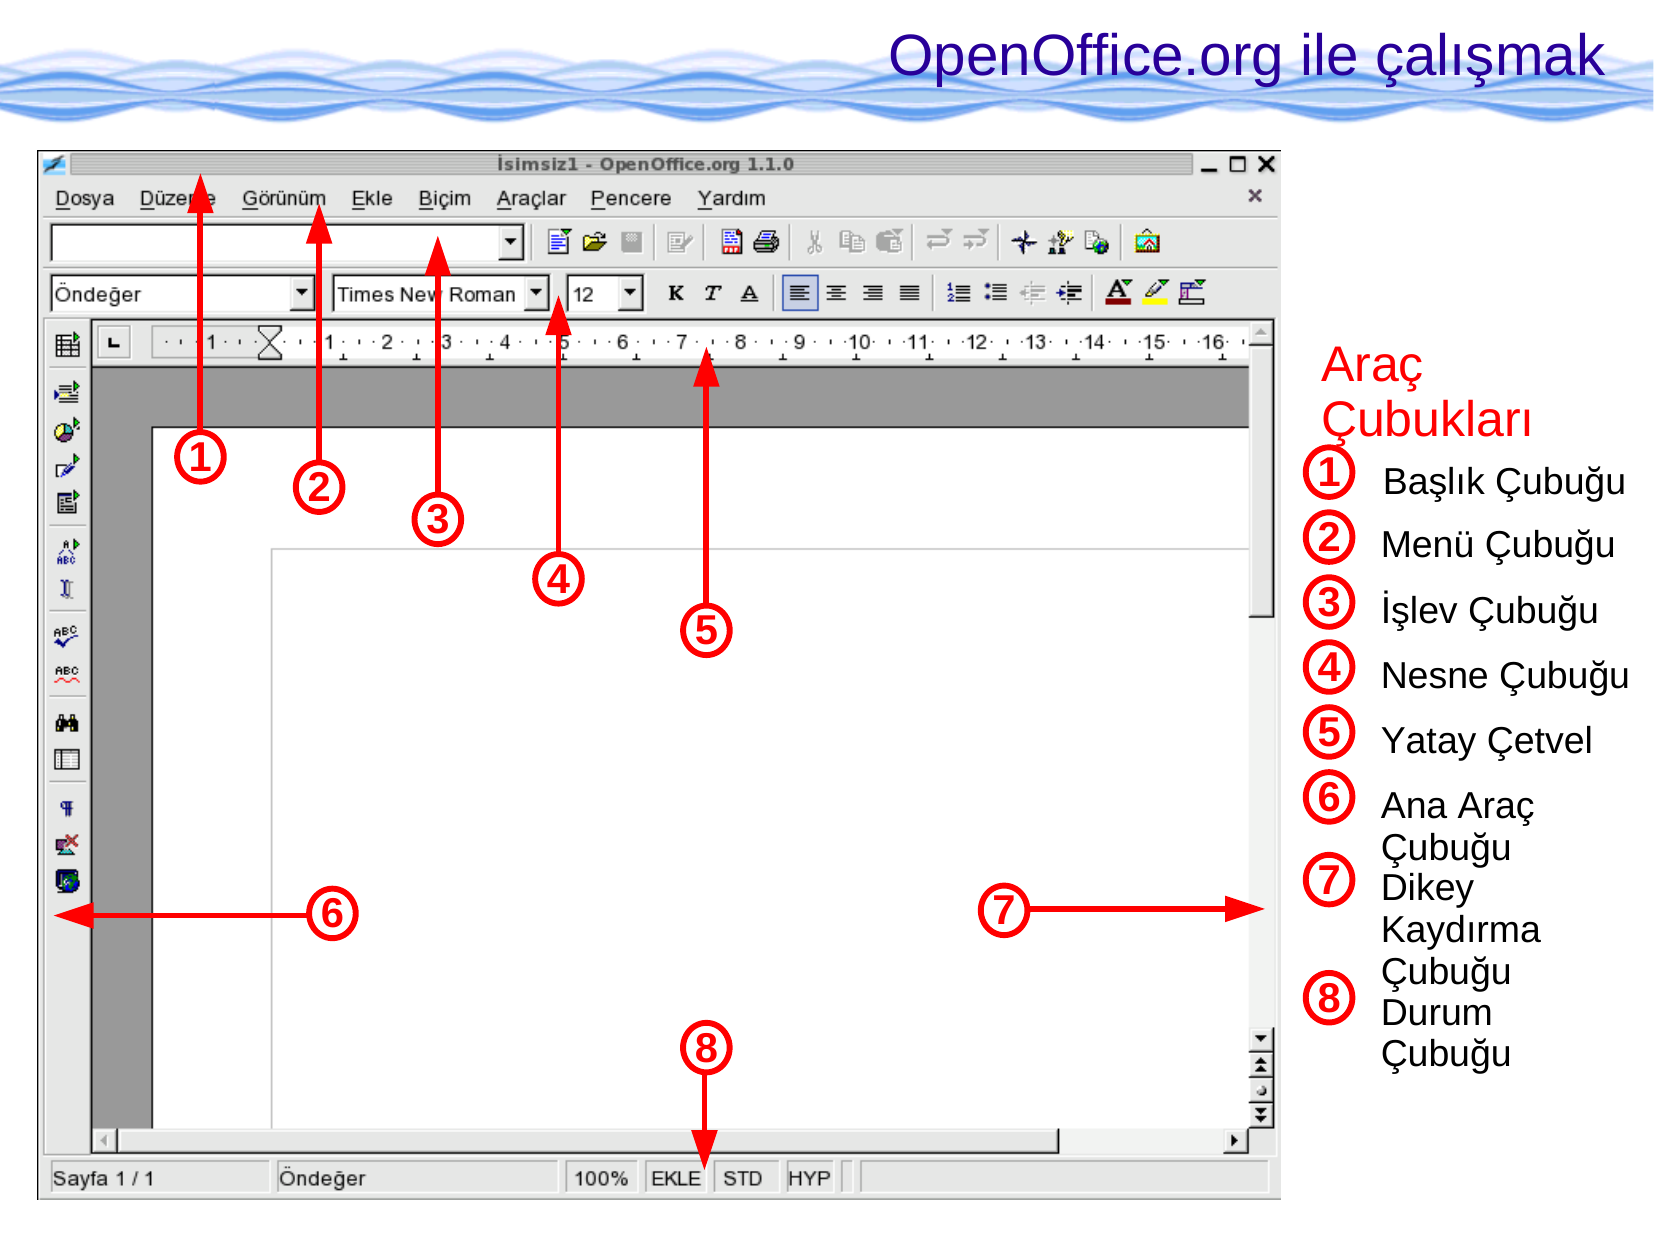

OpenOffice.org ile çalışmak
1
2
3
4
Araç Çubukları
5
1
Başlık Çubuğu
2
Menü Çubuğu
3
İşlev Çubuğu
4
Nesne Çubuğu
5
Yatay Çetvel
6
Ana Araç Çubuğu
7
Dikey Kaydırma Çubuğu
7
6
8
Durum Çubuğu
8